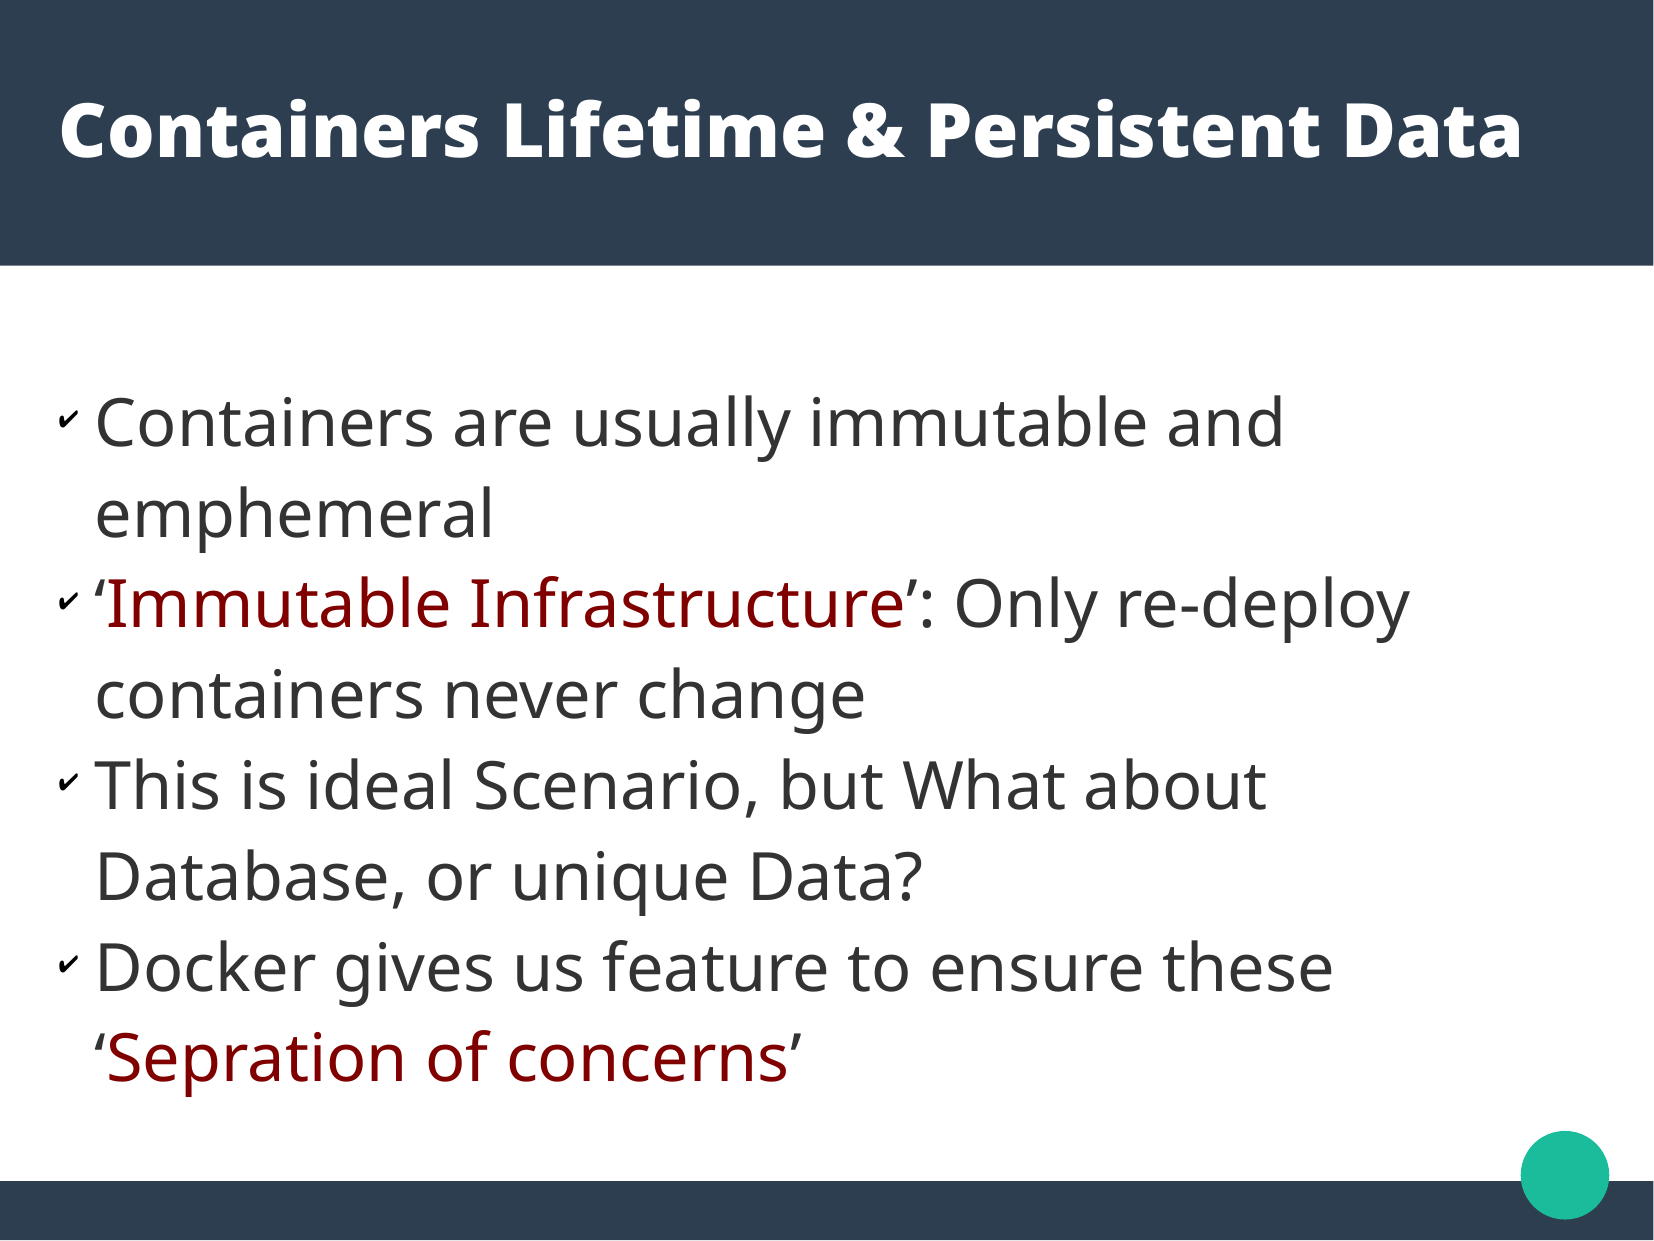

# Containers Lifetime & Persistent Data
Containers are usually immutable and emphemeral
‘Immutable Infrastructure’: Only re-deploy containers never change
This is ideal Scenario, but What about Database, or unique Data?
Docker gives us feature to ensure these ‘Sepration of concerns’